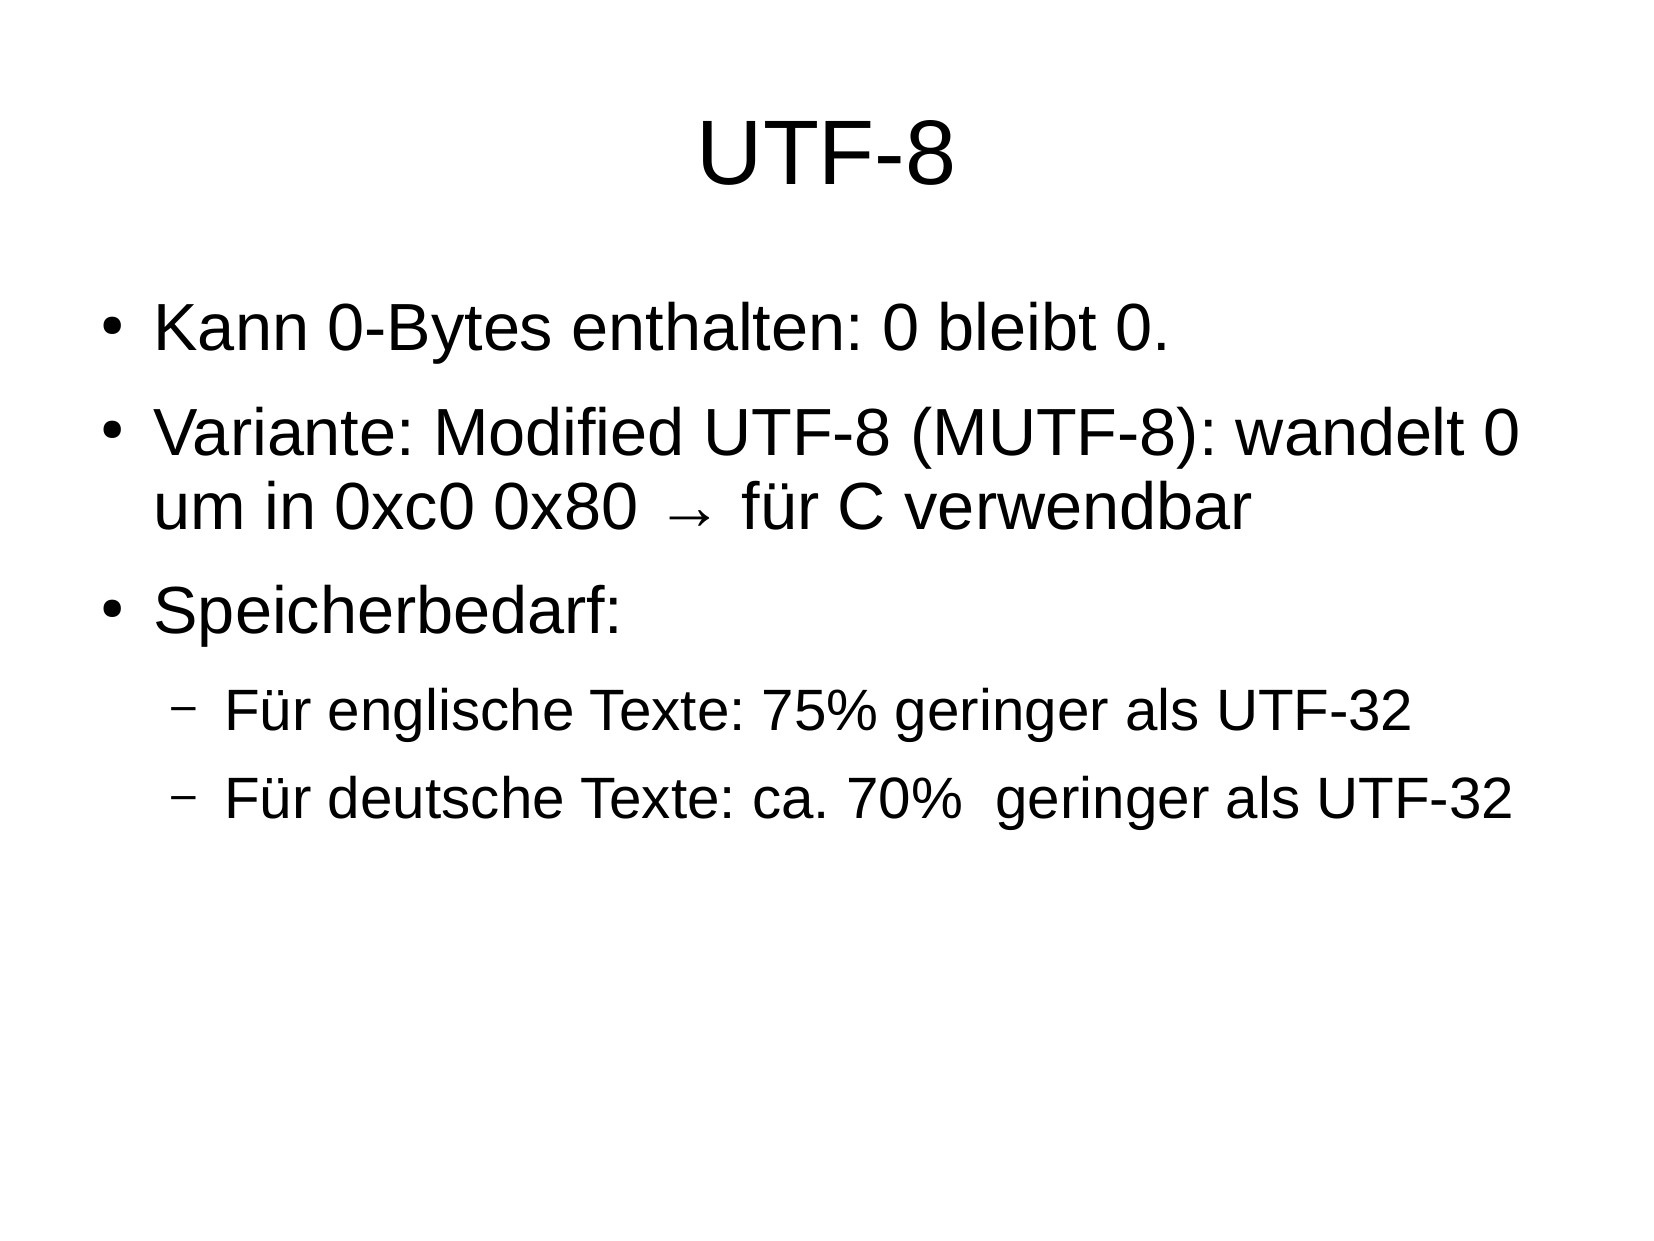

# UTF-8
Kann 0-Bytes enthalten: 0 bleibt 0.
Variante: Modified UTF-8 (MUTF-8): wandelt 0 um in 0xc0 0x80 → für C verwendbar
Speicherbedarf:
Für englische Texte: 75% geringer als UTF-32
Für deutsche Texte: ca. 70% geringer als UTF-32